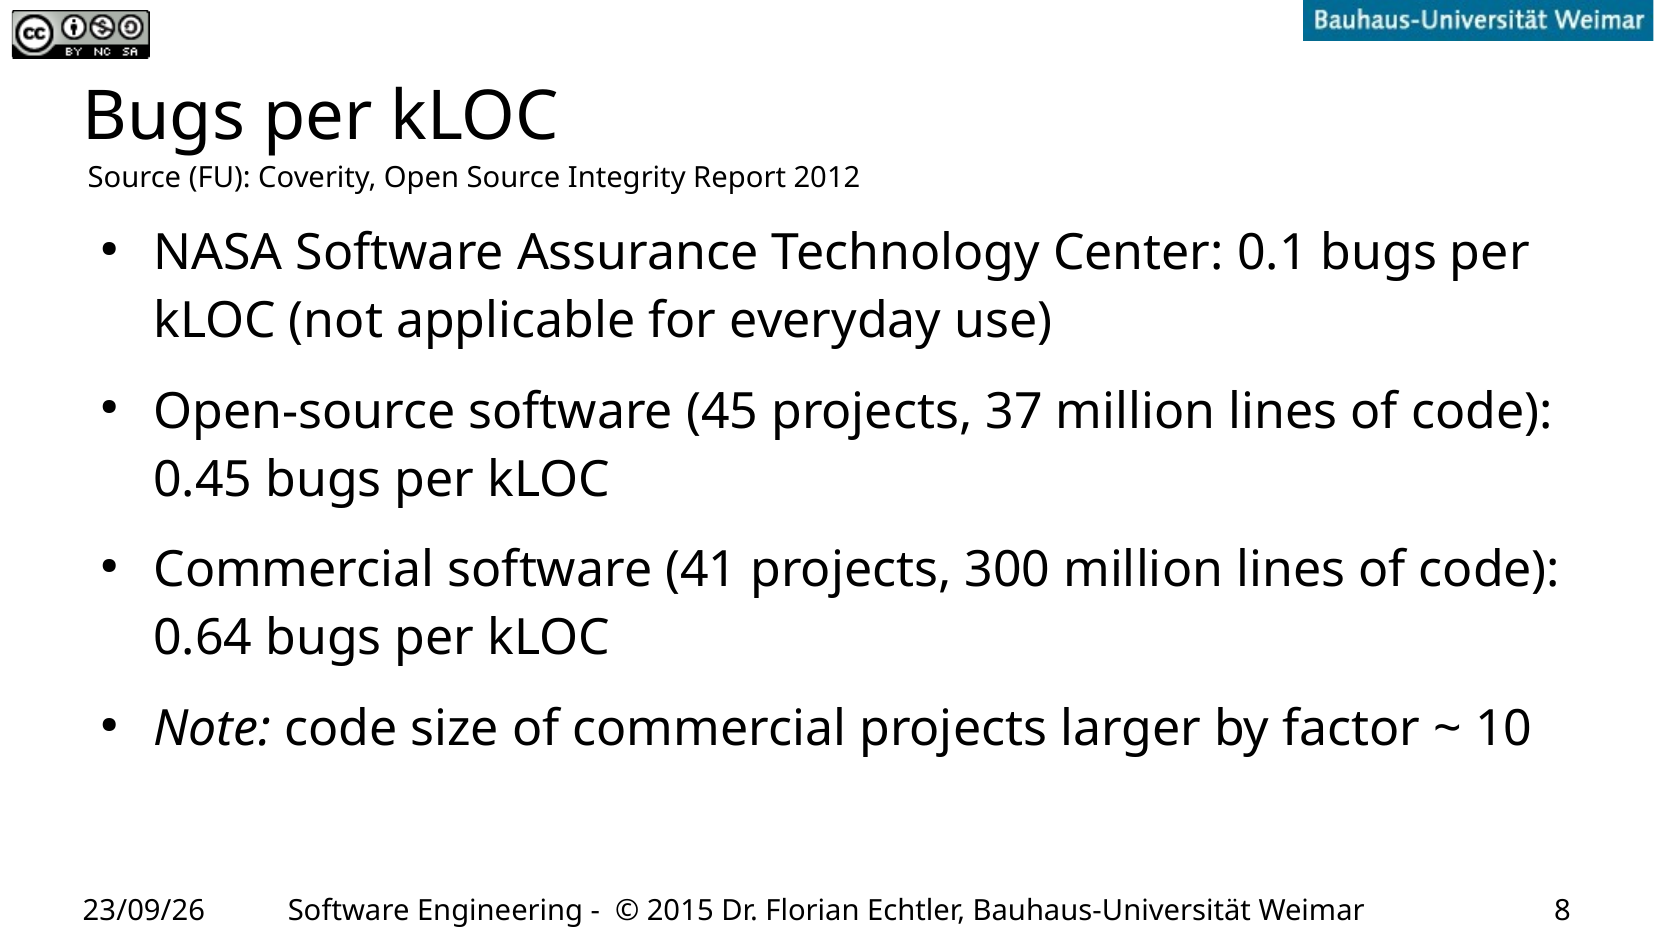

# Bugs per kLOC
Source (FU): Coverity, Open Source Integrity Report 2012
NASA Software Assurance Technology Center: 0.1 bugs per kLOC (not applicable for everyday use)
Open-source software (45 projects, 37 million lines of code): 0.45 bugs per kLOC
Commercial software (41 projects, 300 million lines of code): 0.64 bugs per kLOC
Note: code size of commercial projects larger by factor ~ 10
Software Engineering - © 2015 Dr. Florian Echtler, Bauhaus-Universität Weimar
8